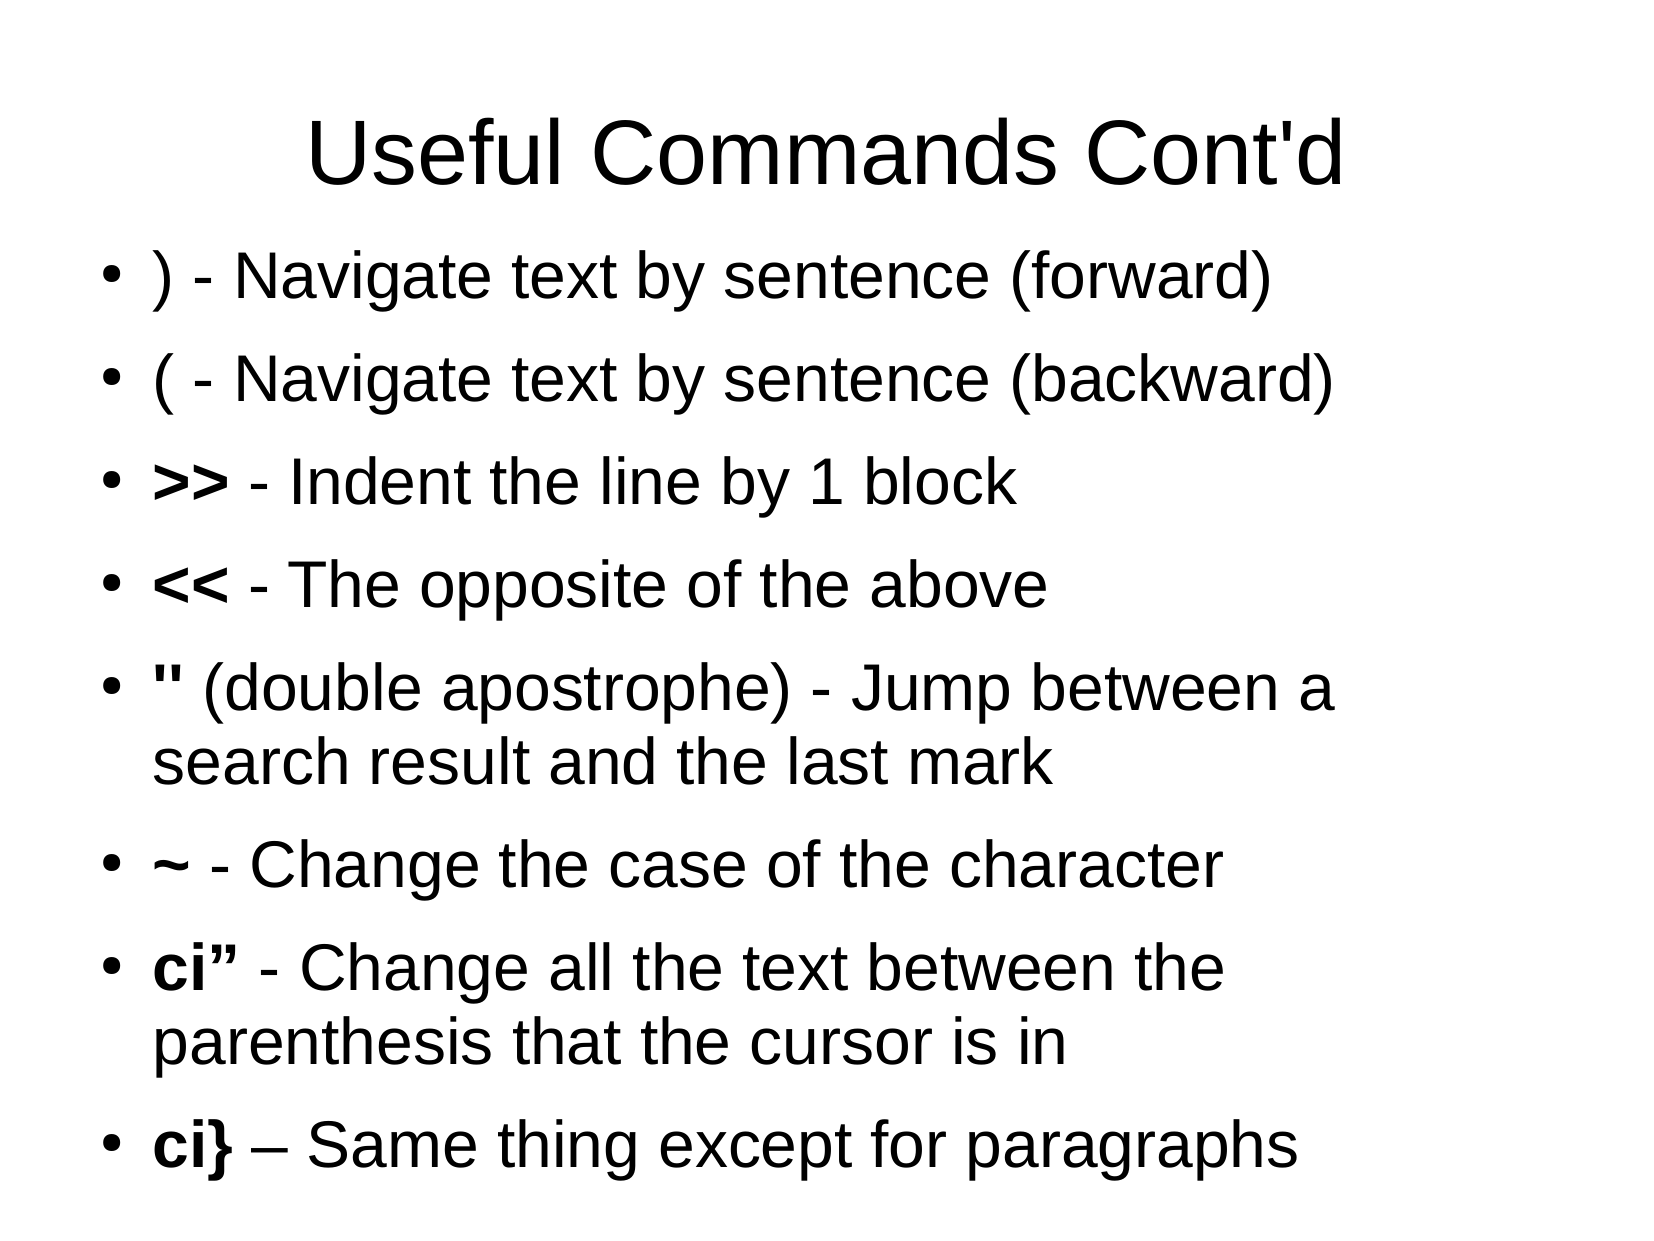

# Useful Commands Cont'd
) - Navigate text by sentence (forward)
( - Navigate text by sentence (backward)
>> - Indent the line by 1 block
<< - The opposite of the above
'' (double apostrophe) - Jump between a search result and the last mark
~ - Change the case of the character
ci” - Change all the text between the parenthesis that the cursor is in
ci} – Same thing except for paragraphs